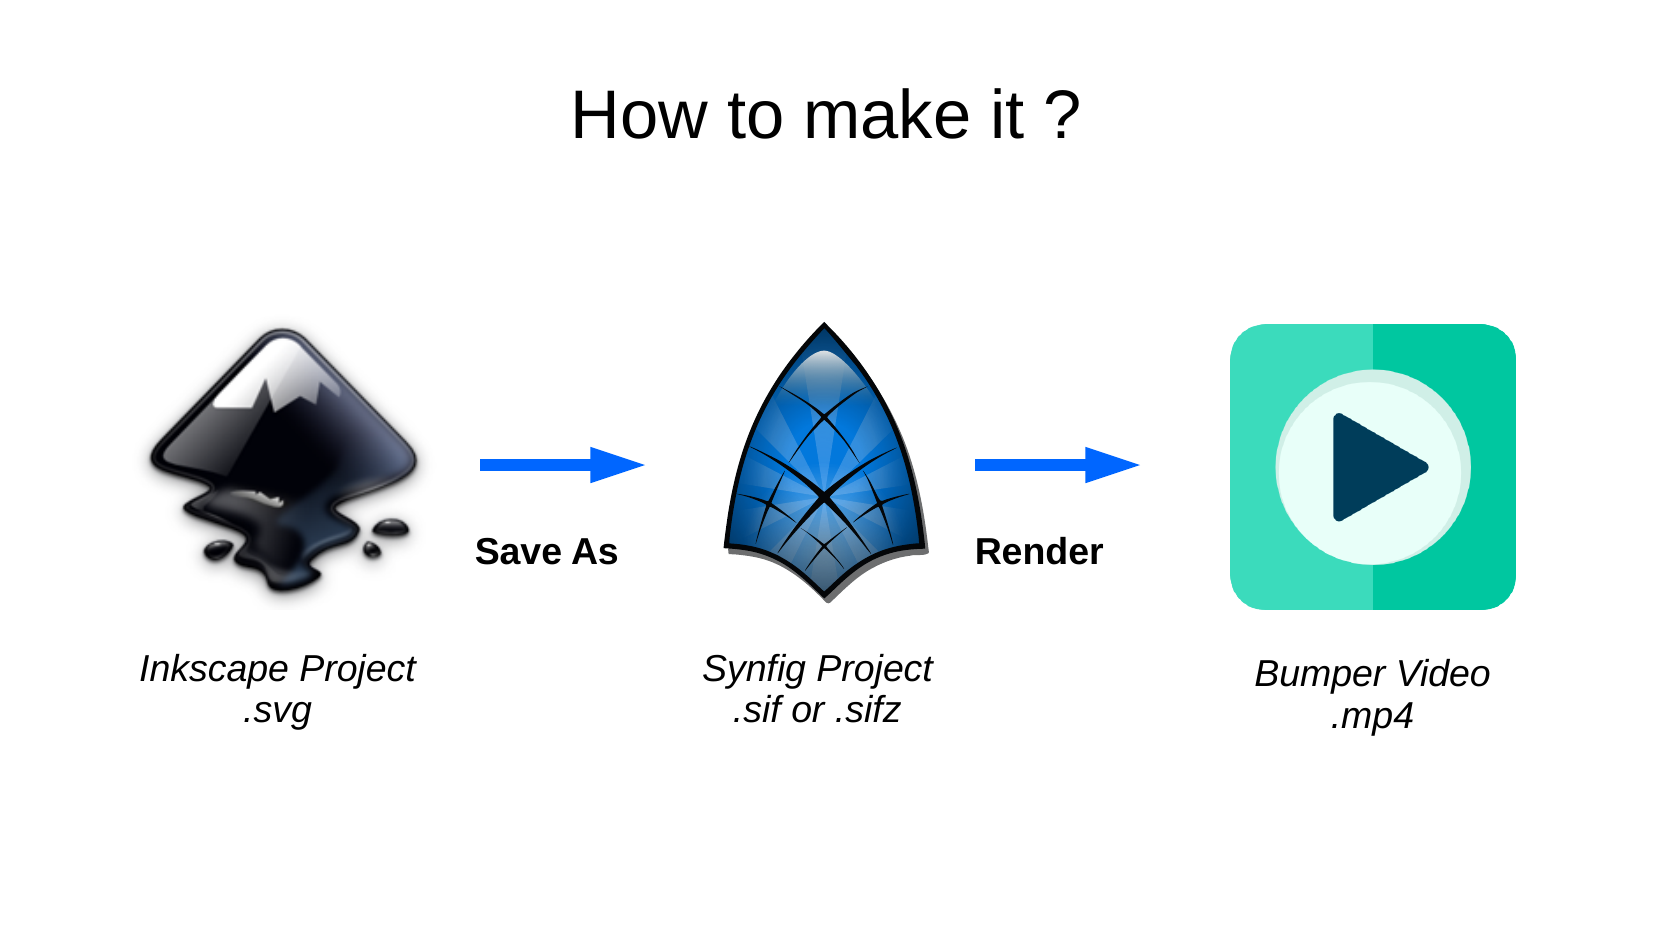

# How to make it ?
Save As
Render
Inkscape Project
.svg
Synfig Project
.sif or .sifz
Bumper Video
.mp4